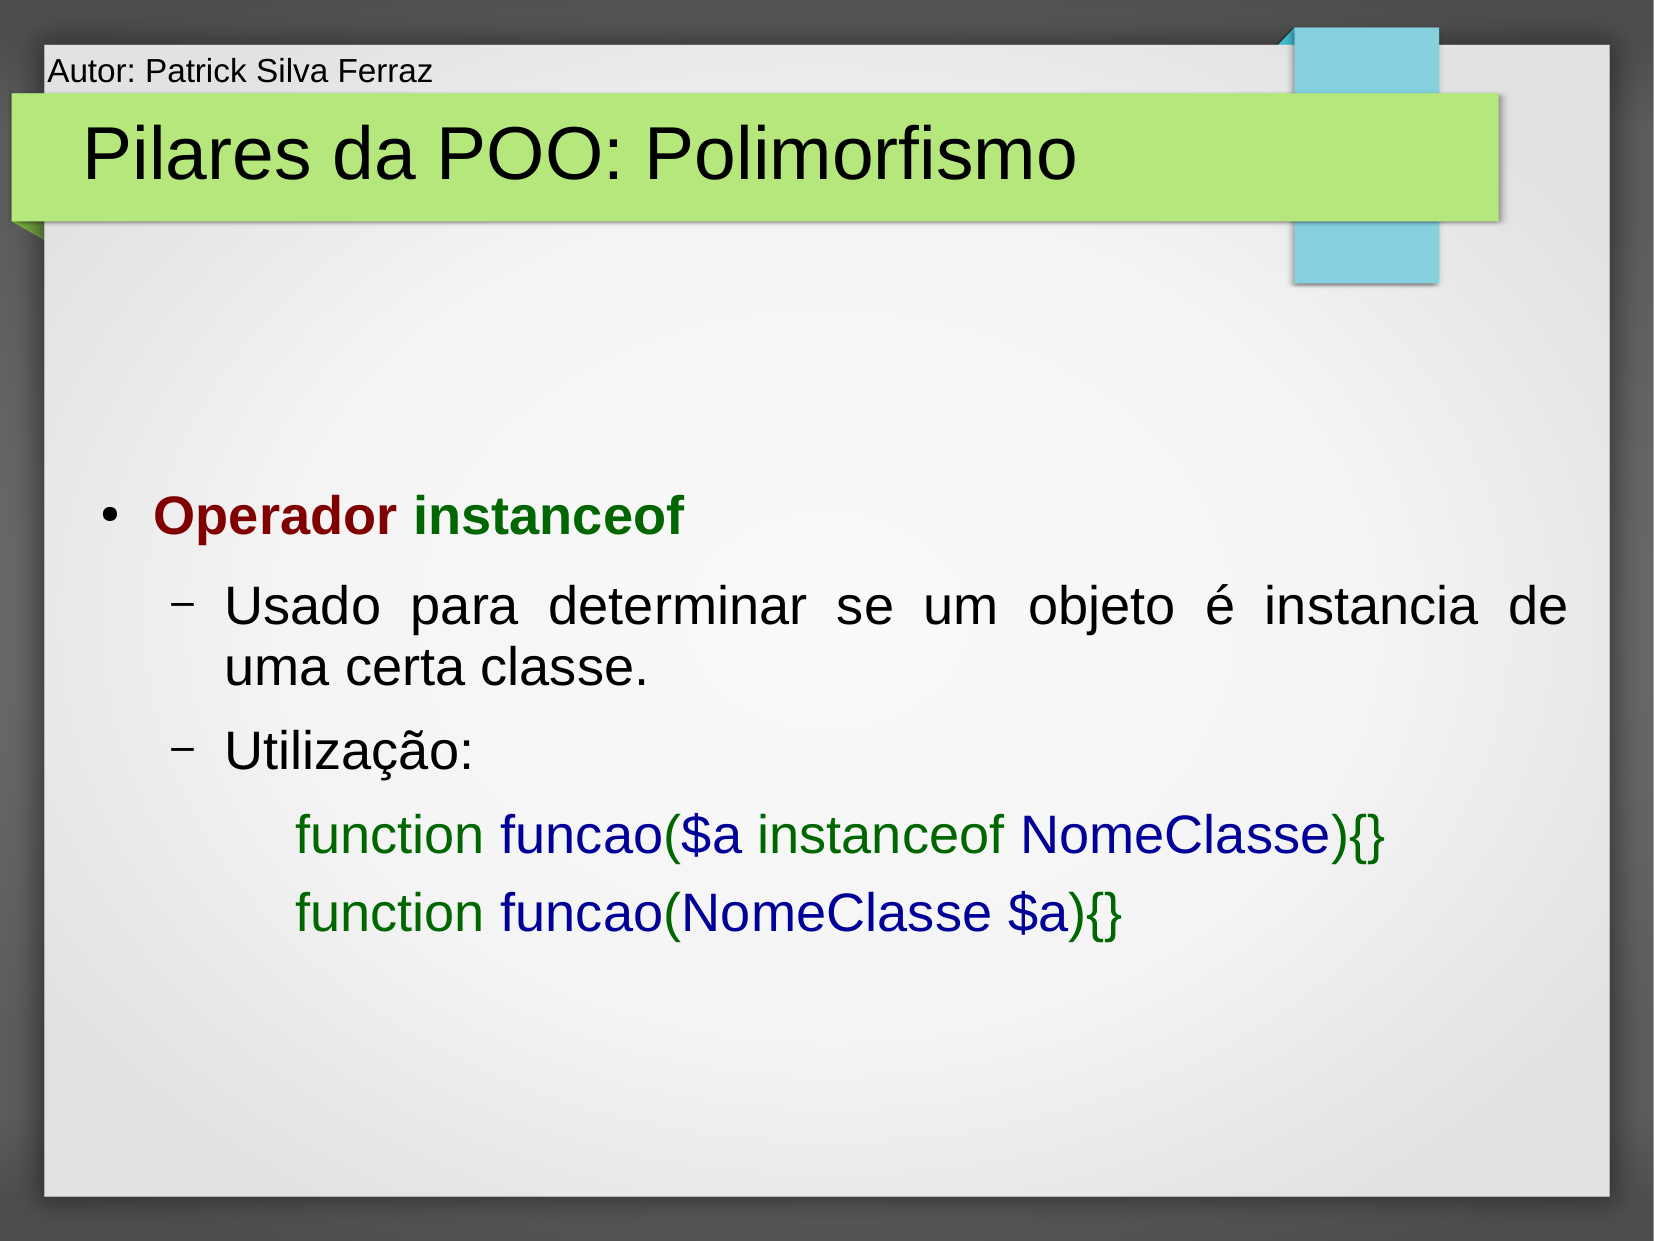

Autor: Patrick Silva Ferraz
# Pilares da POO: Polimorfismo
Operador instanceof
Usado para determinar se um objeto é instancia de uma certa classe.
Utilização:
function funcao($a instanceof NomeClasse){}
function funcao(NomeClasse $a){}